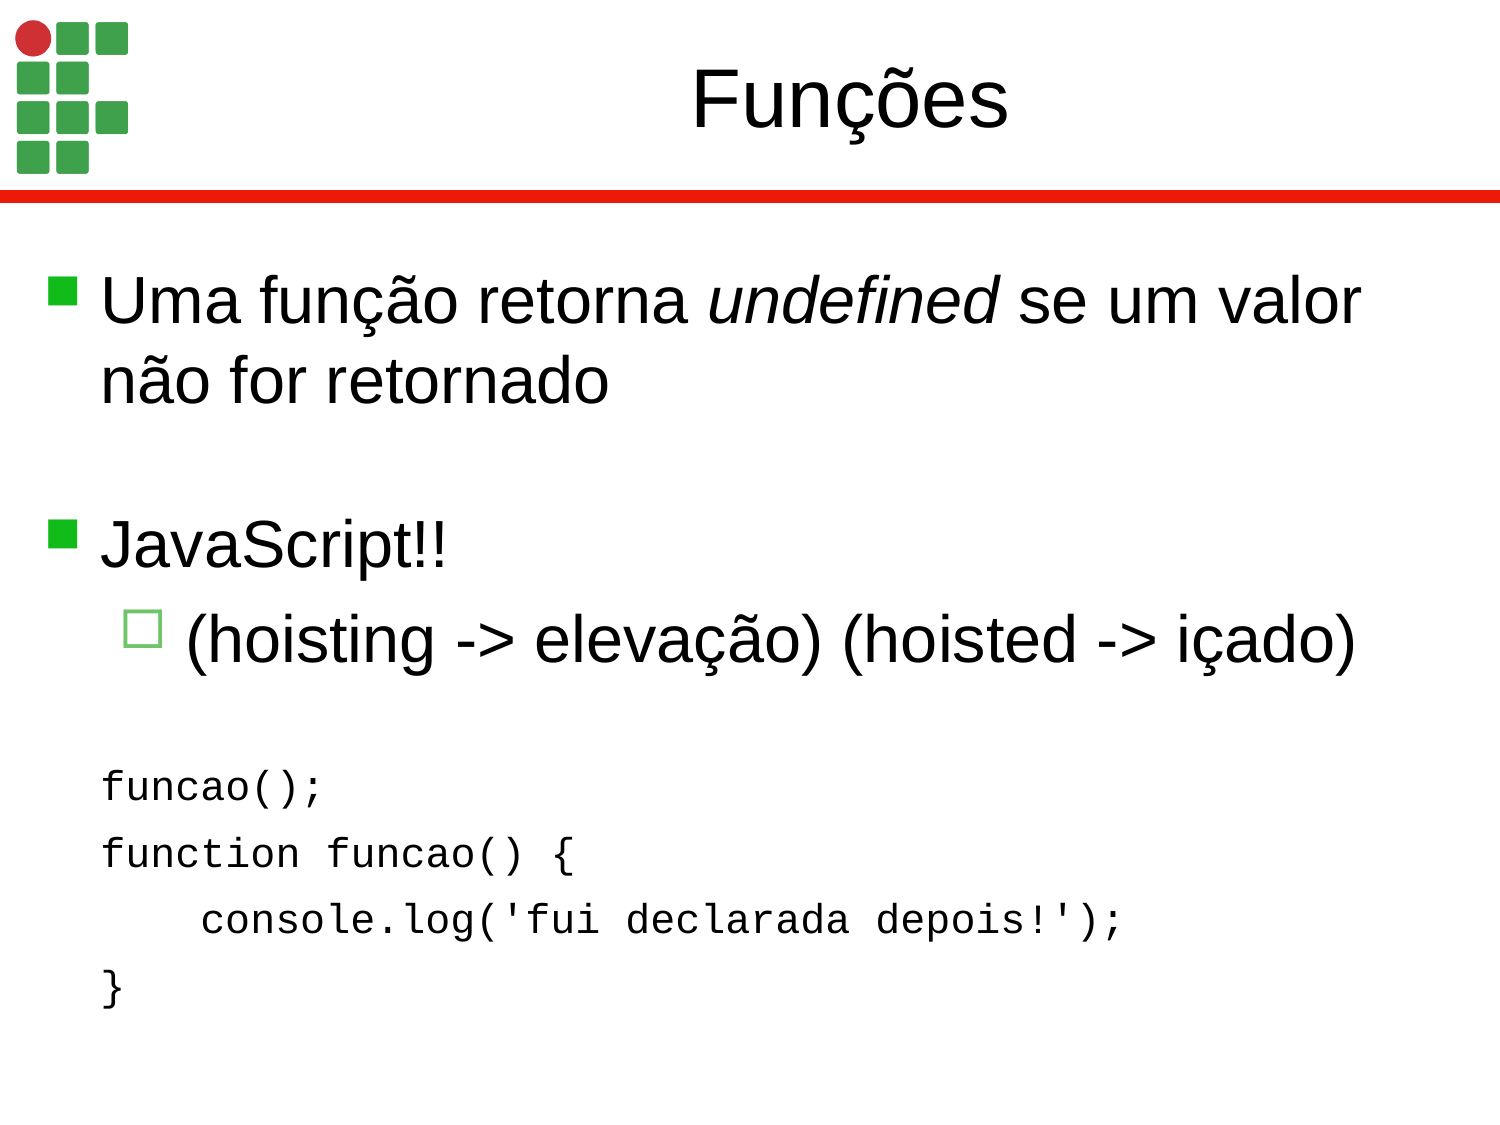

# Funções
Uma função retorna undefined se um valor não for retornado
JavaScript!!
 (hoisting -> elevação) (hoisted -> içado)
funcao();
function funcao() {
 console.log('fui declarada depois!');
}